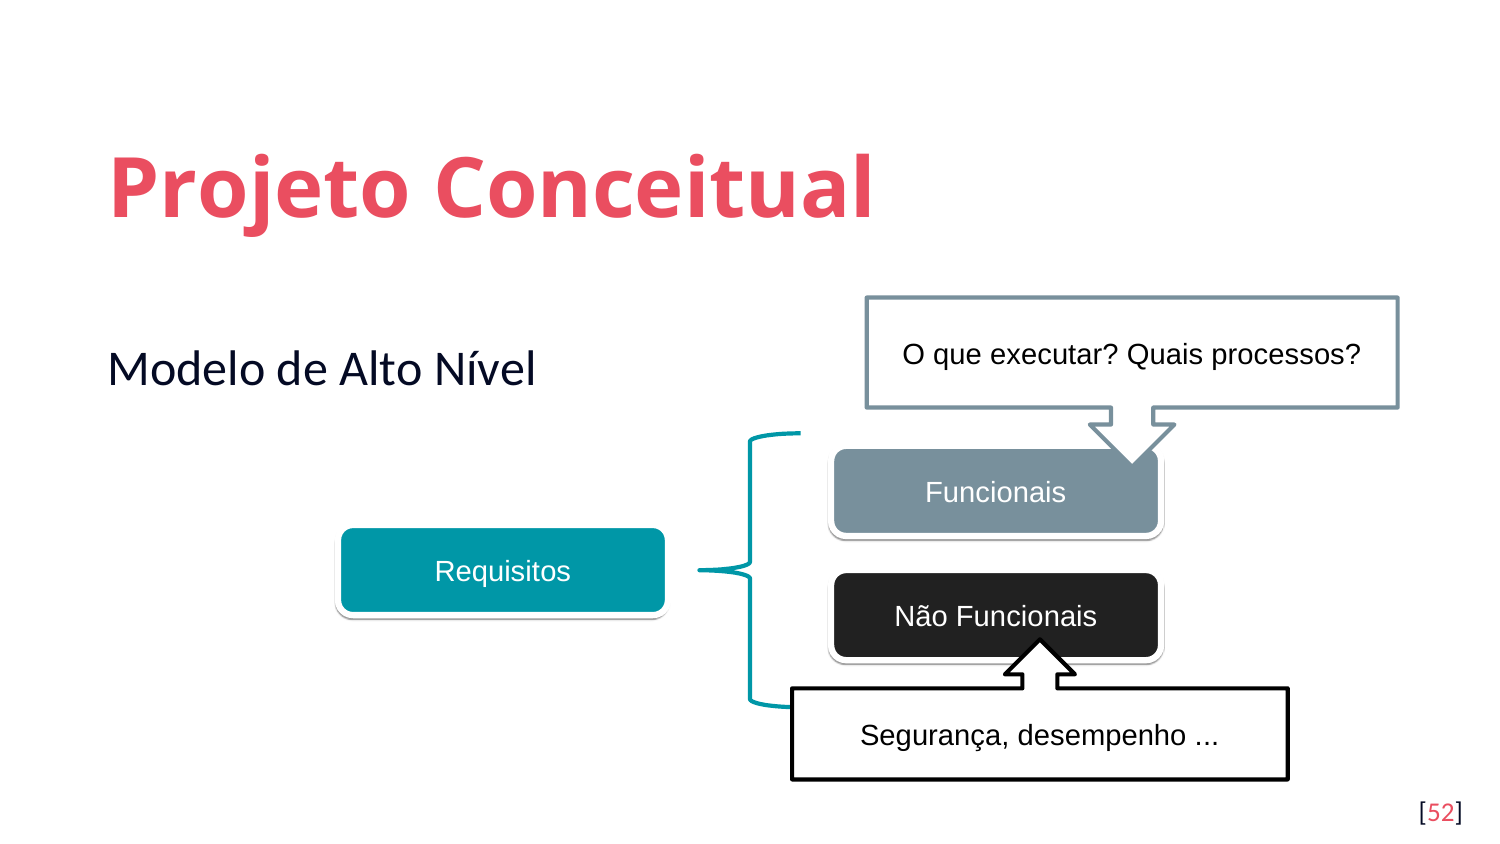

Projeto Conceitual
Modelo de Alto Nível
O que executar? Quais processos?
Funcionais
Requisitos
Não Funcionais
Segurança, desempenho ...